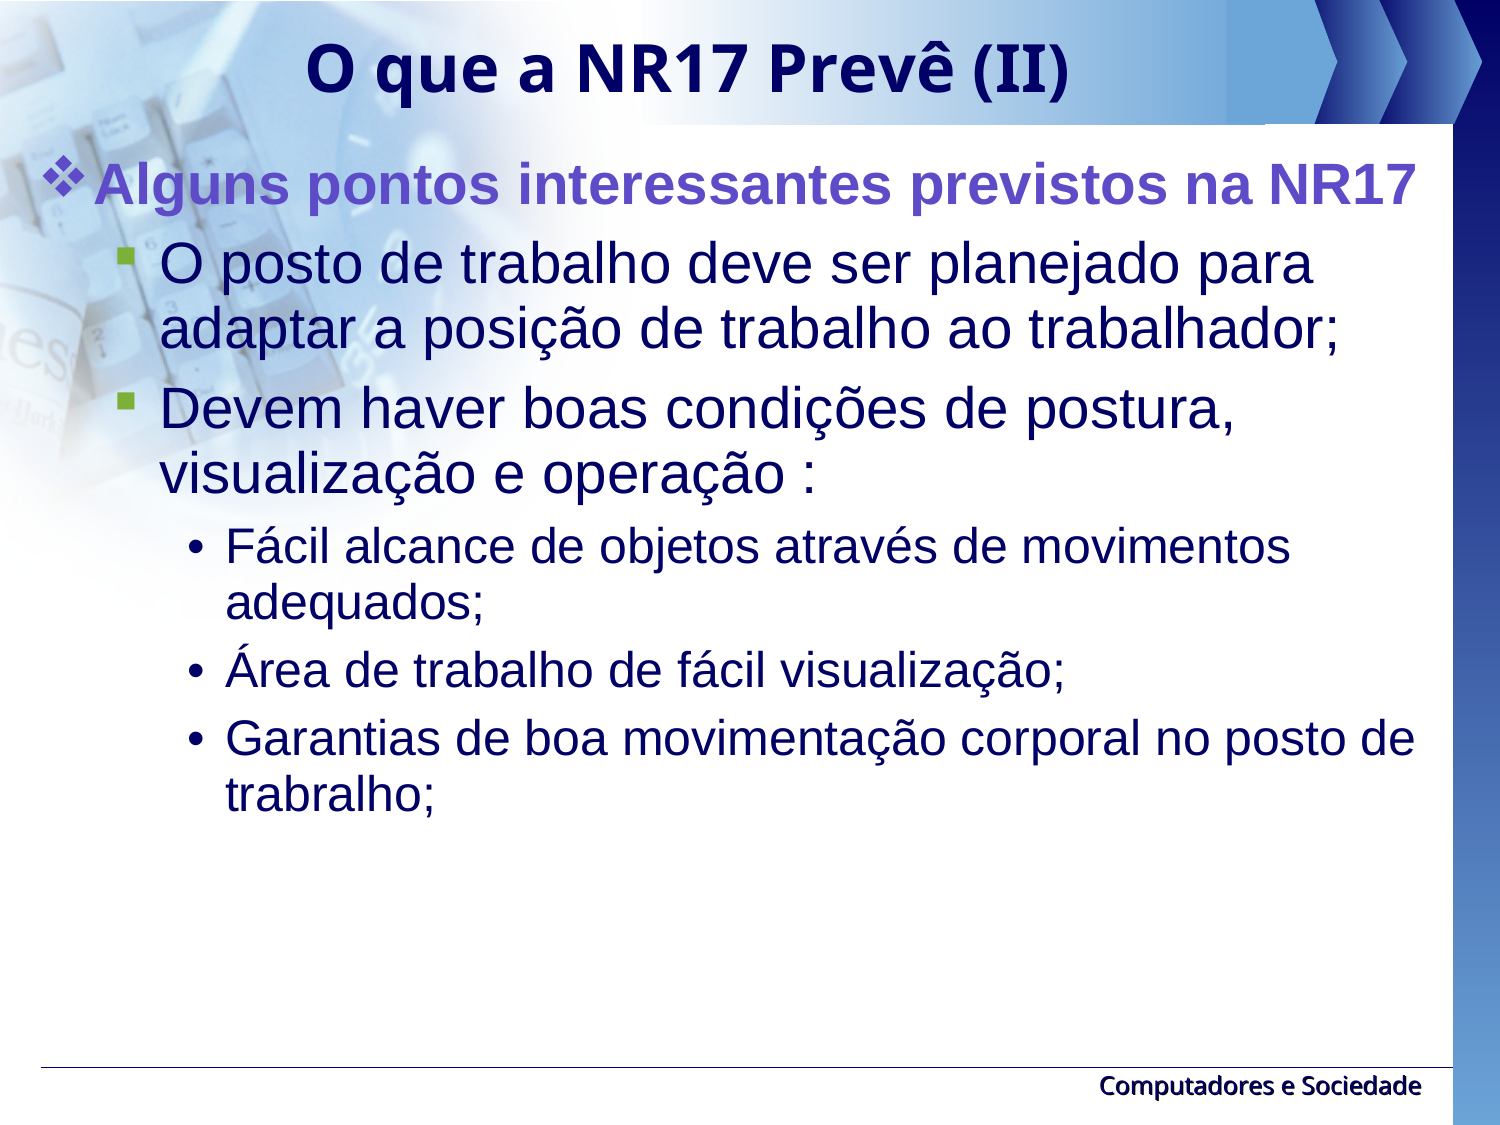

# O que a NR17 Prevê (II)
Alguns pontos interessantes previstos na NR17
O posto de trabalho deve ser planejado para adaptar a posição de trabalho ao trabalhador;
Devem haver boas condições de postura, visualização e operação :
Fácil alcance de objetos através de movimentos adequados;
Área de trabalho de fácil visualização;
Garantias de boa movimentação corporal no posto de trabralho;